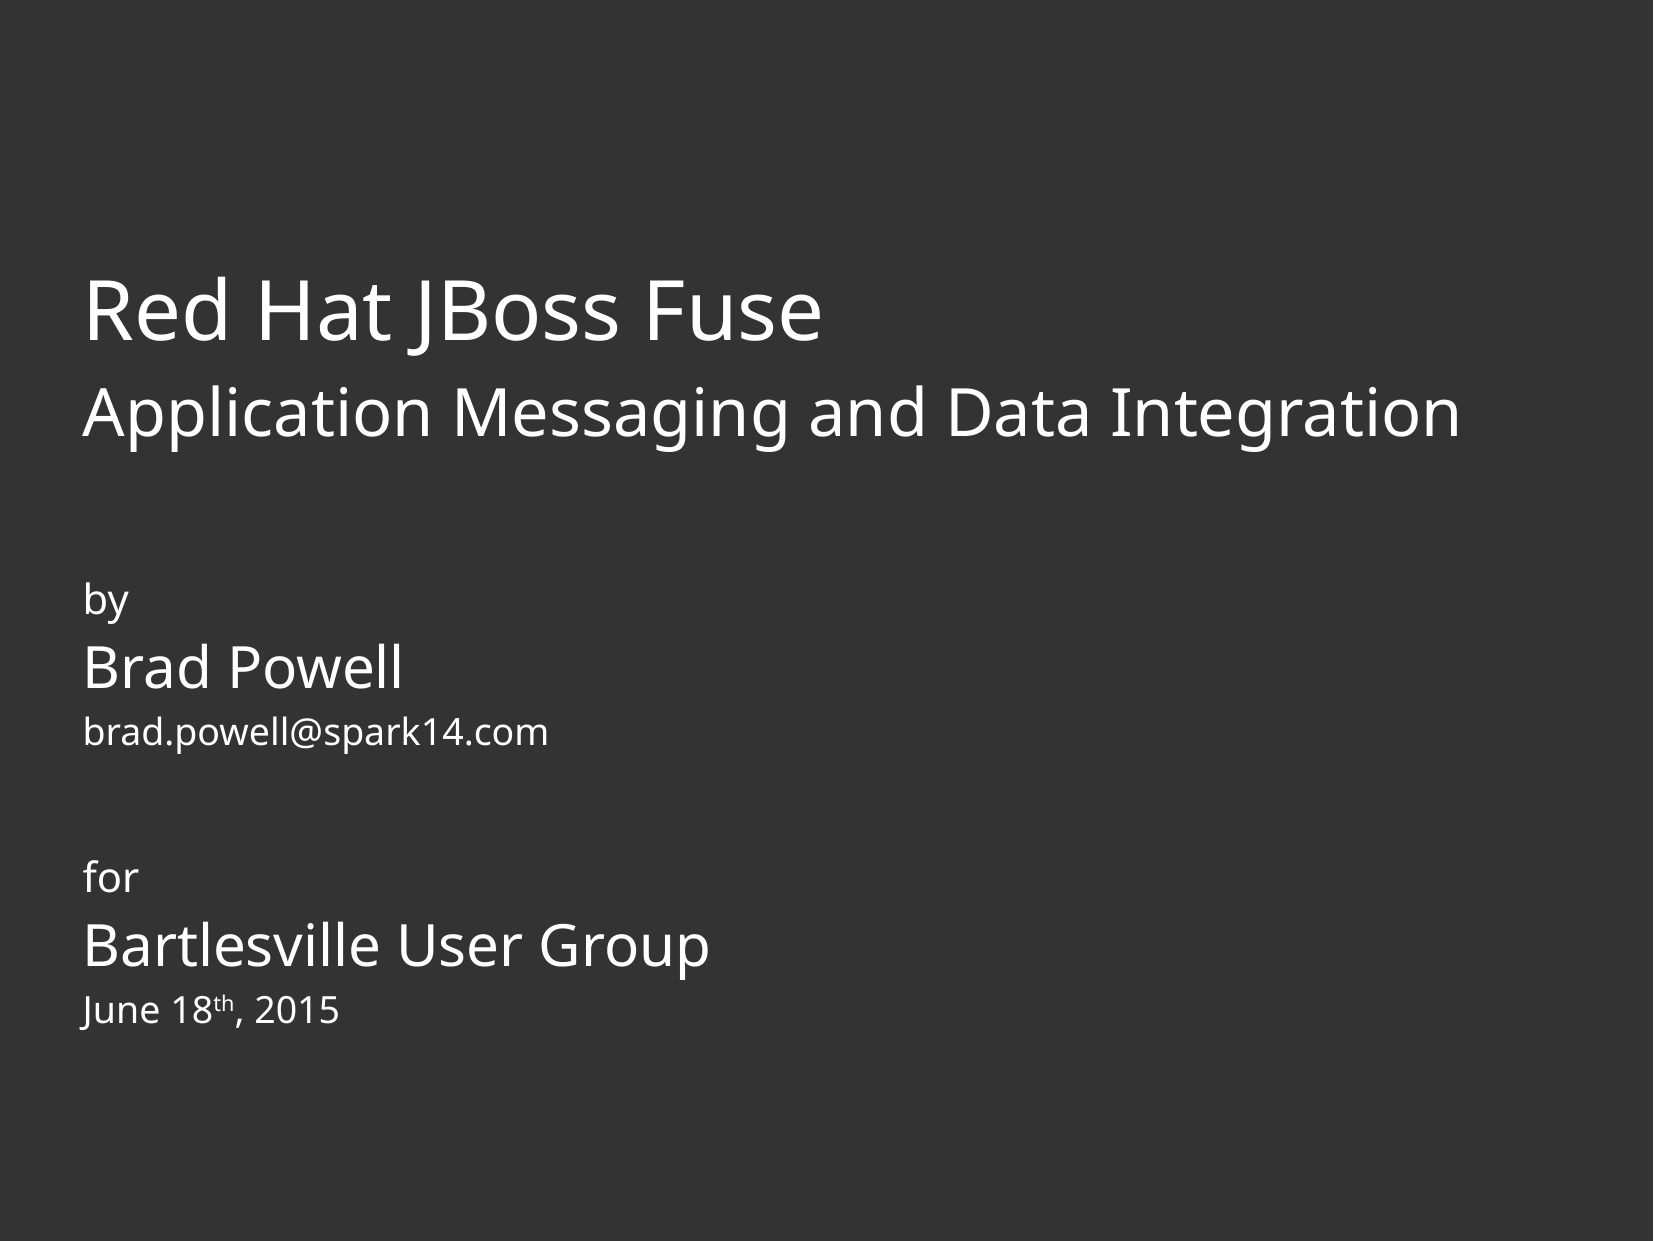

# Red Hat JBoss Fuse
Application Messaging and Data Integration
by
Brad Powell
brad.powell@spark14.com
for
Bartlesville User Group
June 18th, 2015